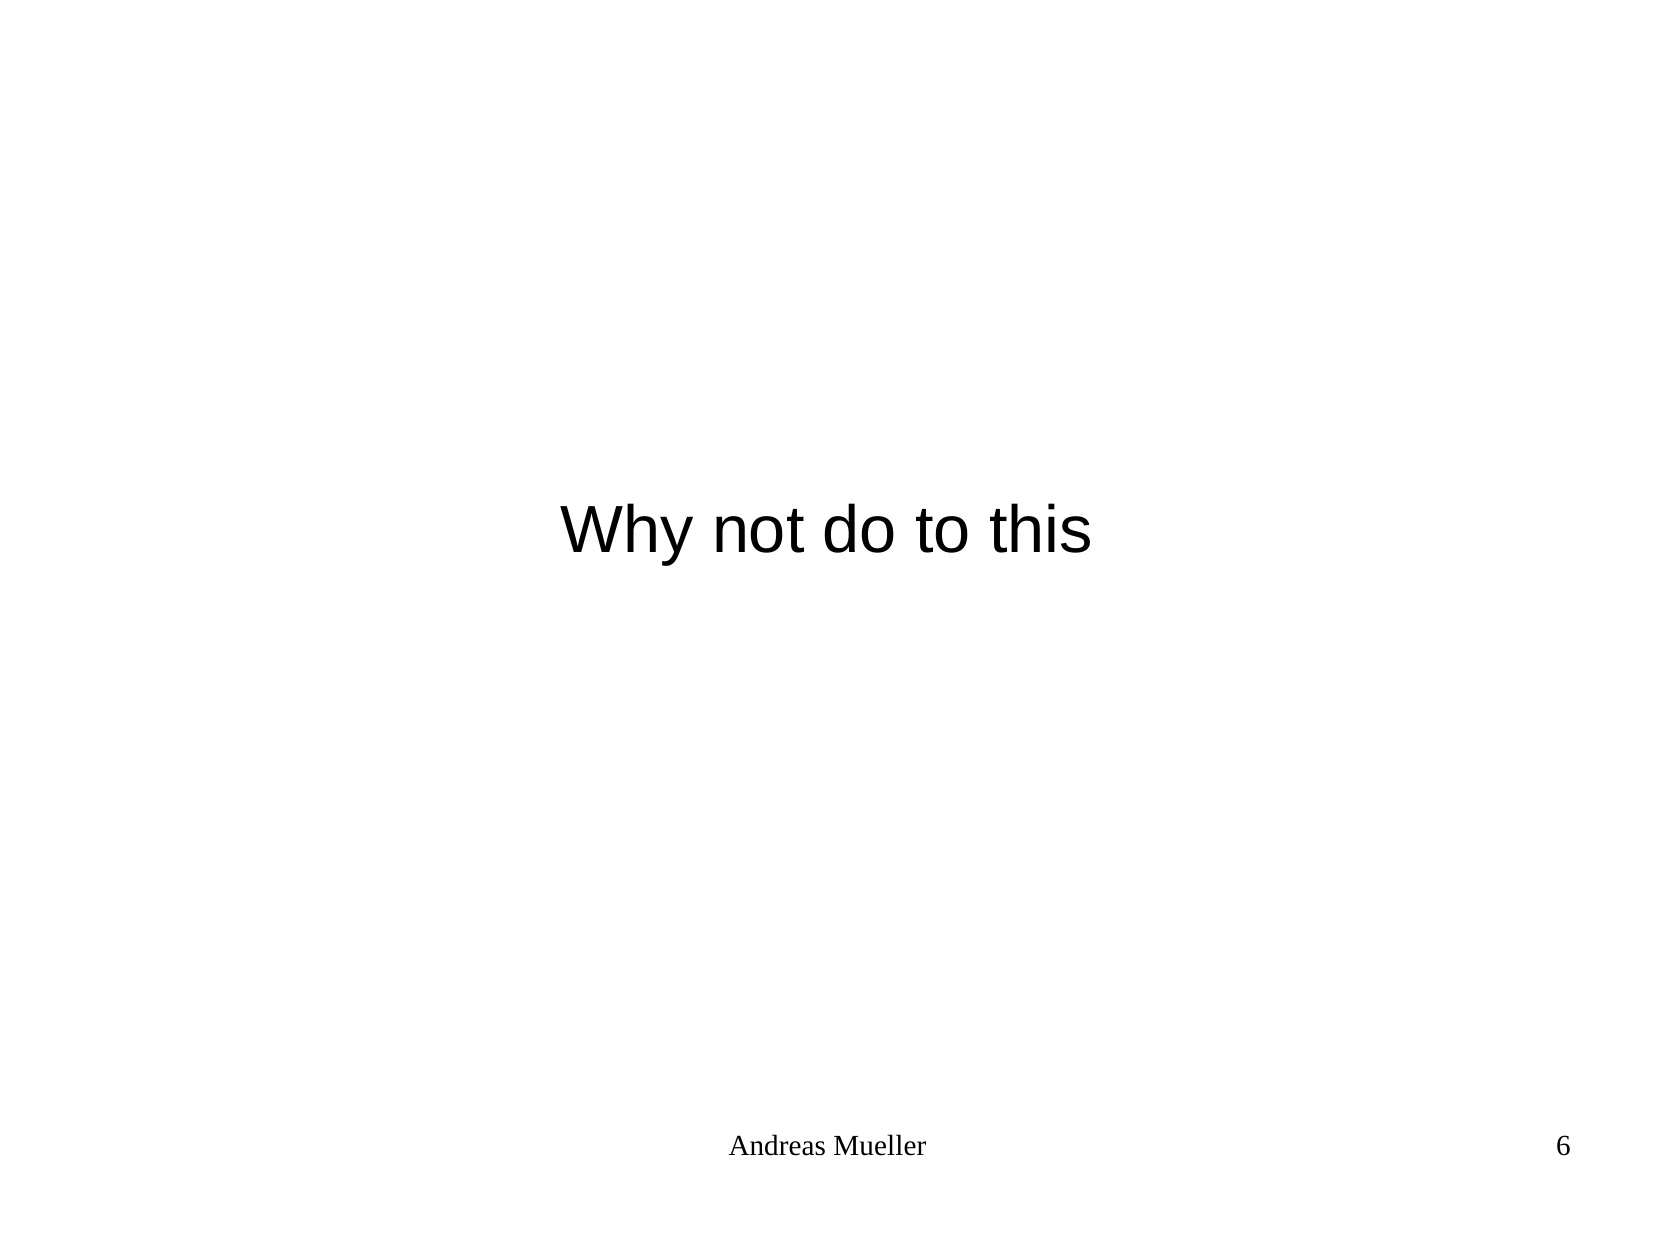

# Why not do to this
Andreas Mueller
6